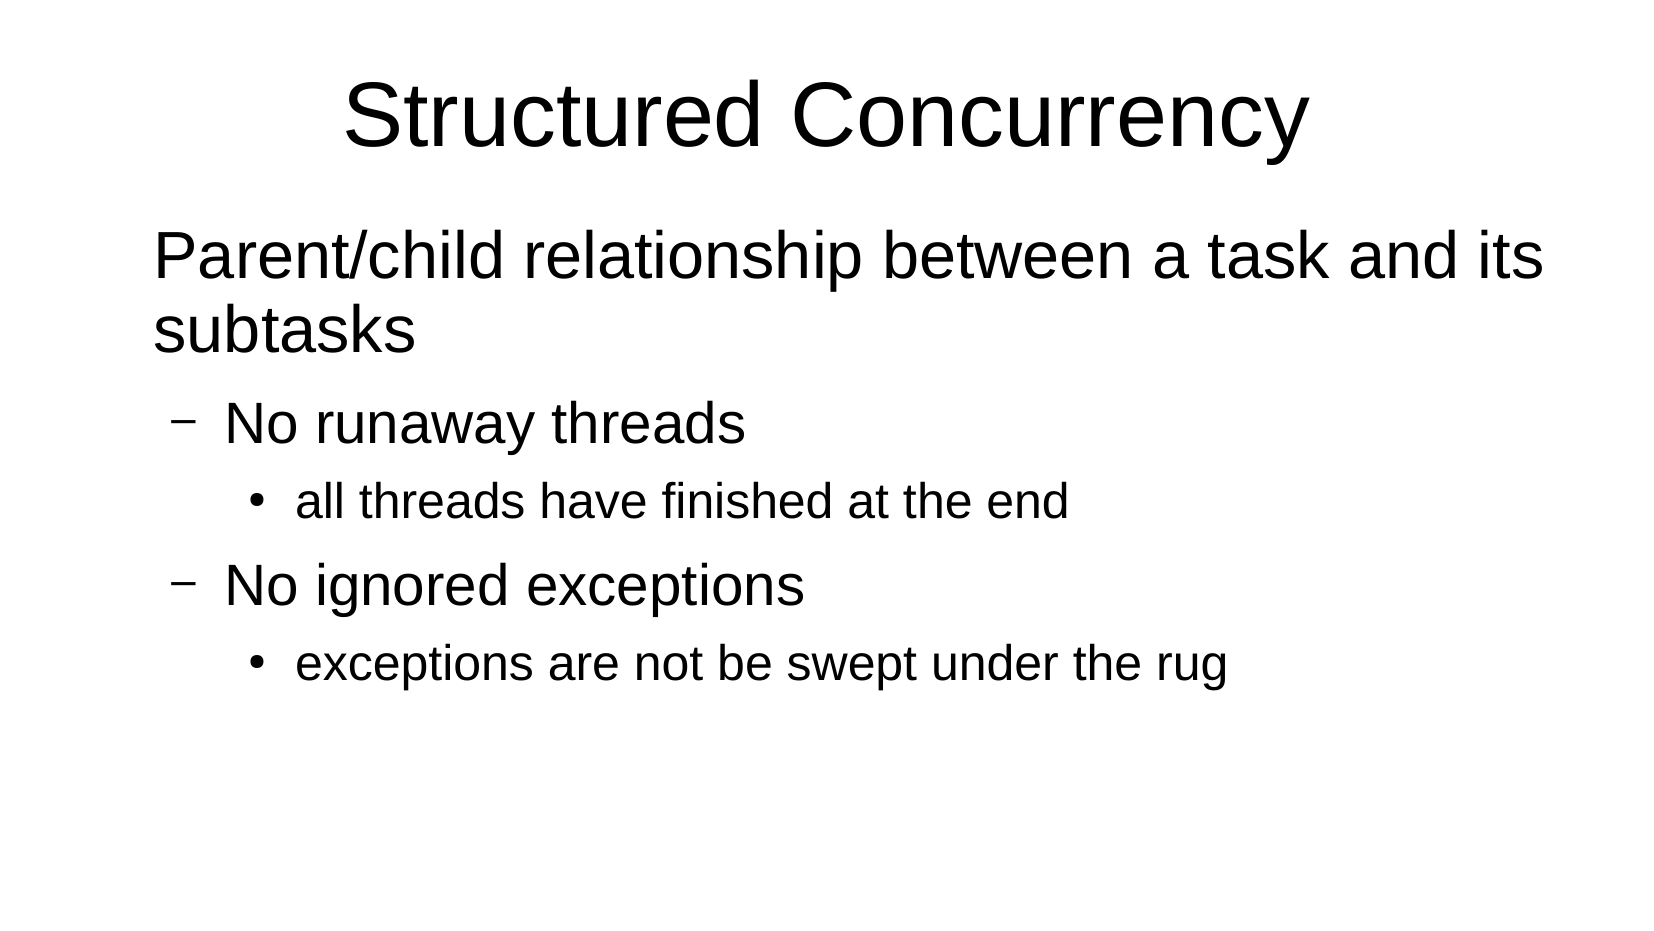

# Structured Concurrency
Parent/child relationship between a task and its subtasks
No runaway threads
all threads have finished at the end
No ignored exceptions
exceptions are not be swept under the rug